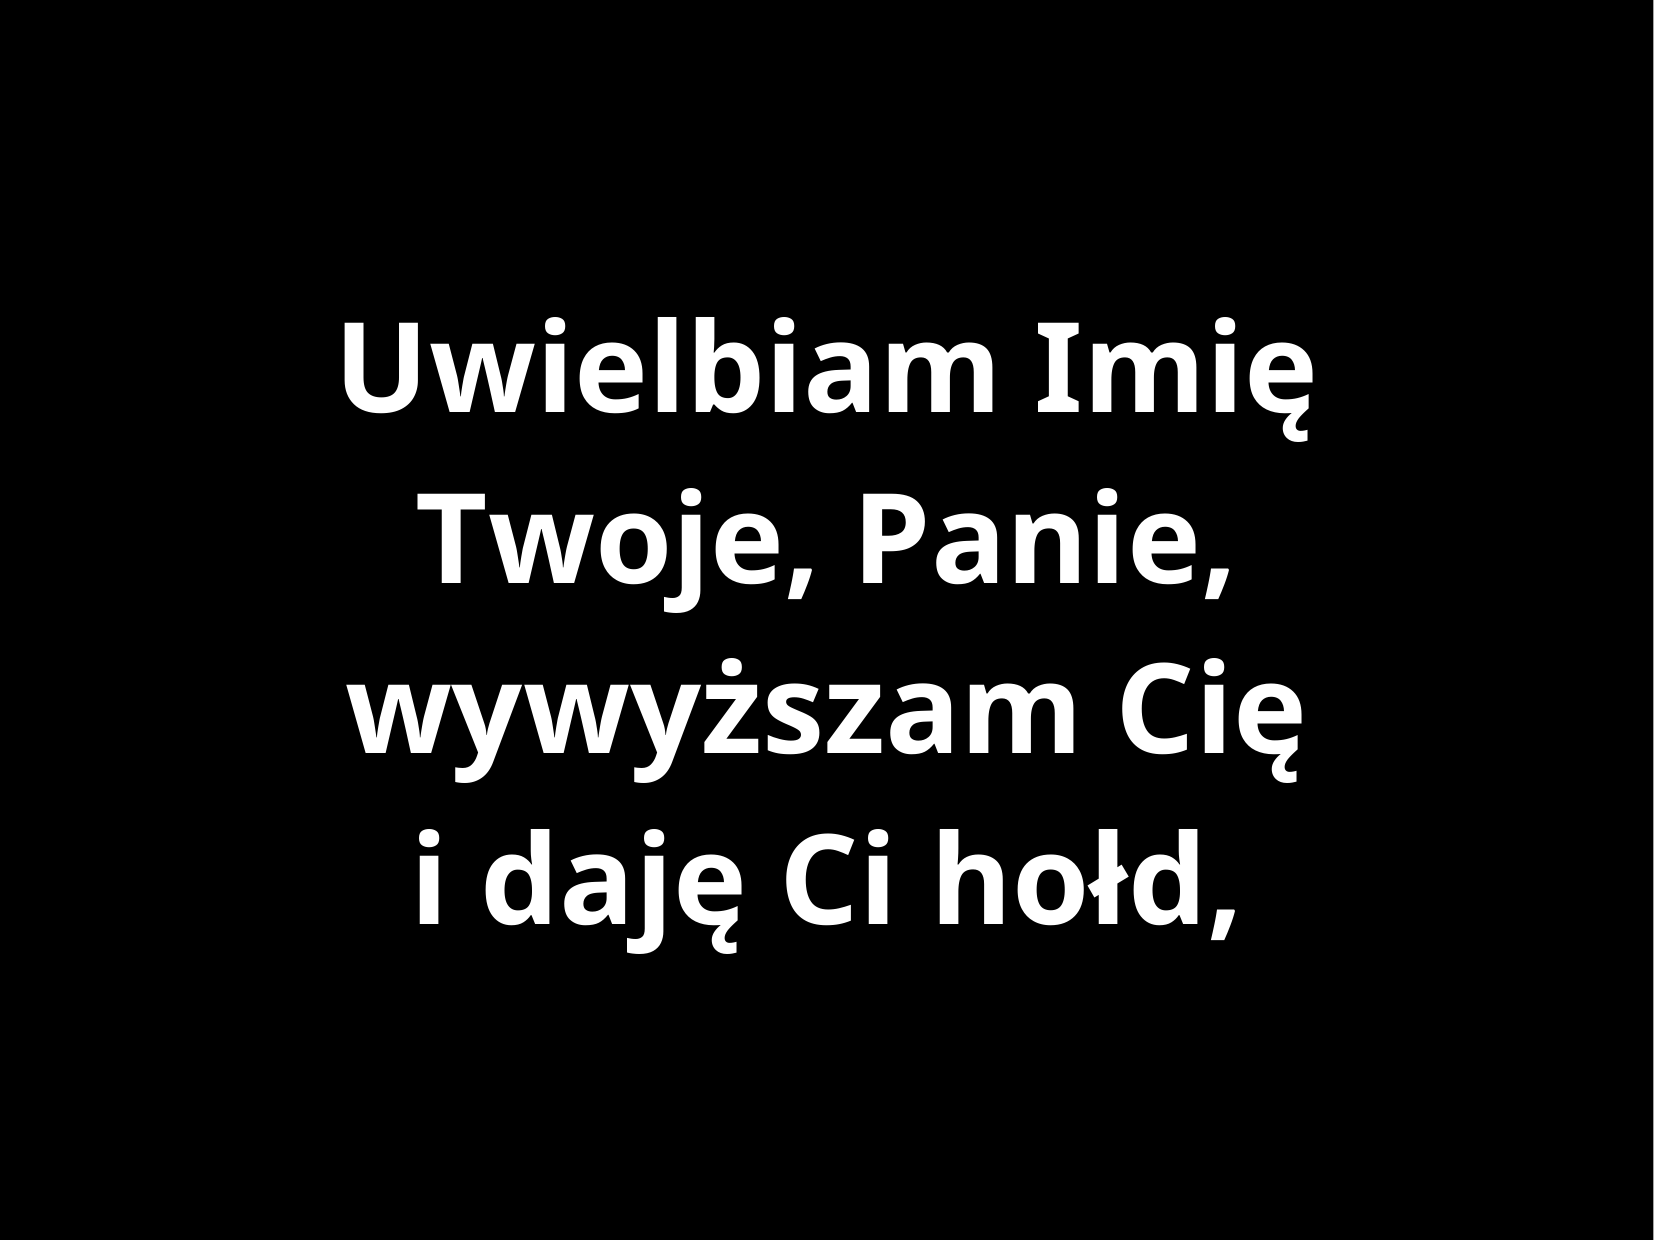

# Uwielbiam Imię Twoje, Panie, wywyższam Cię i daję Ci hołd,